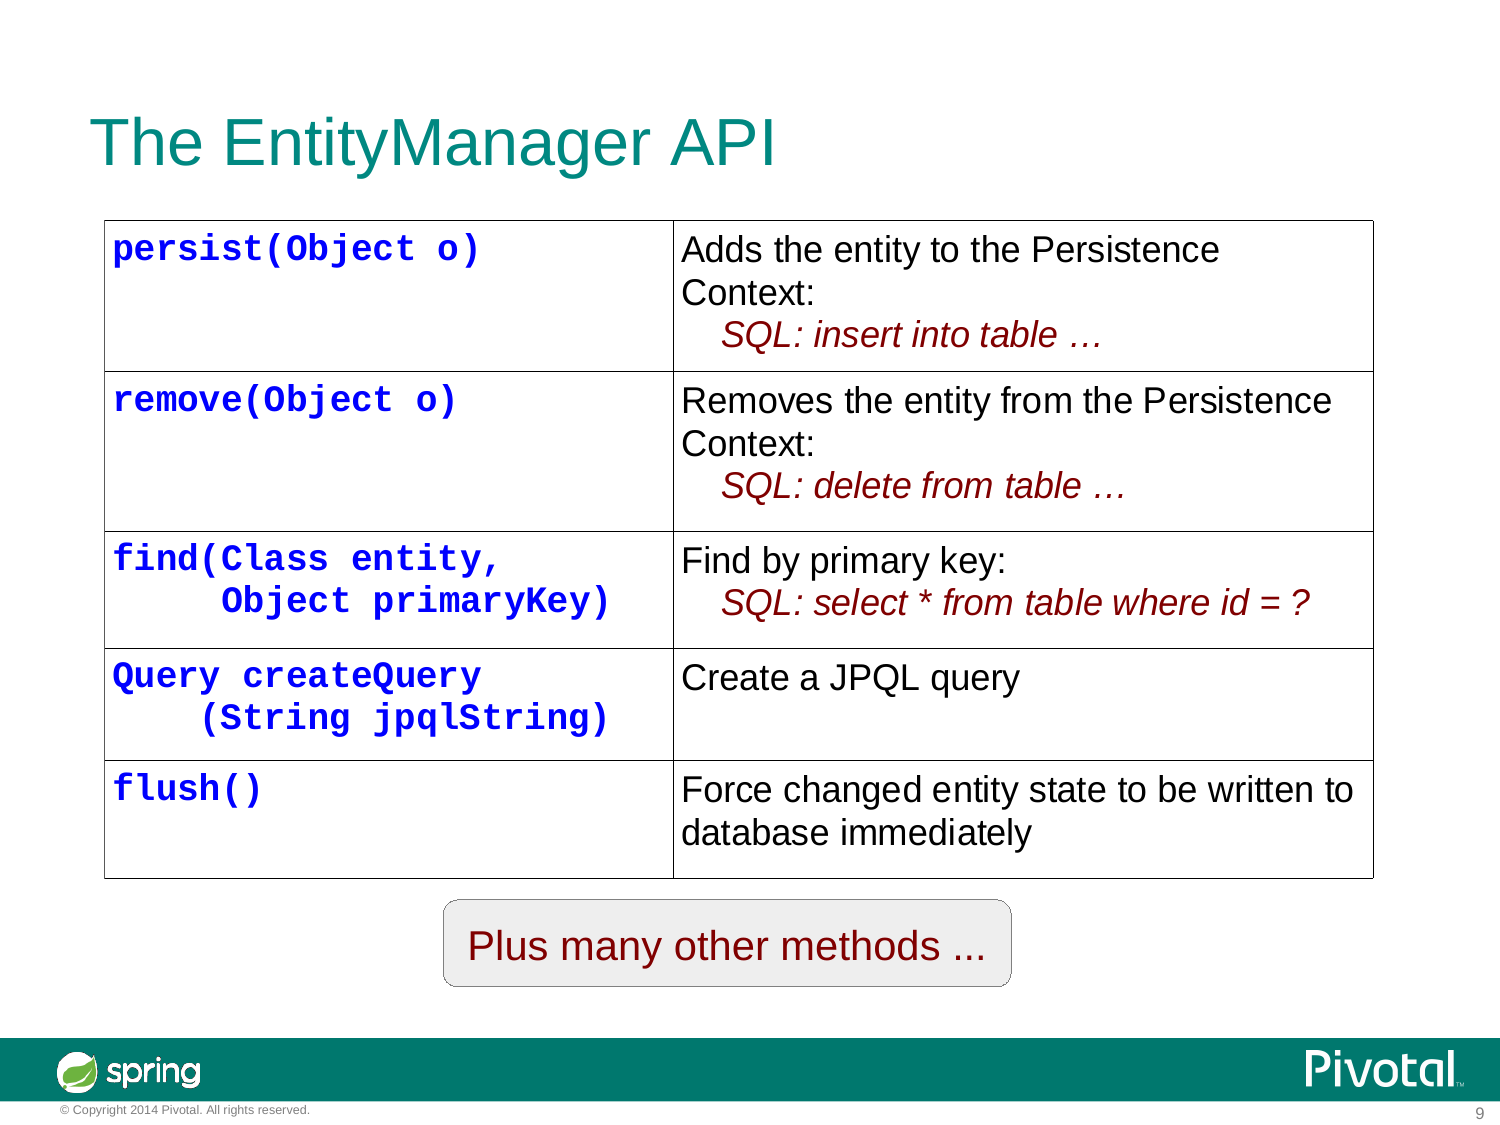

# The EntityManager API
Plus many other methods ...